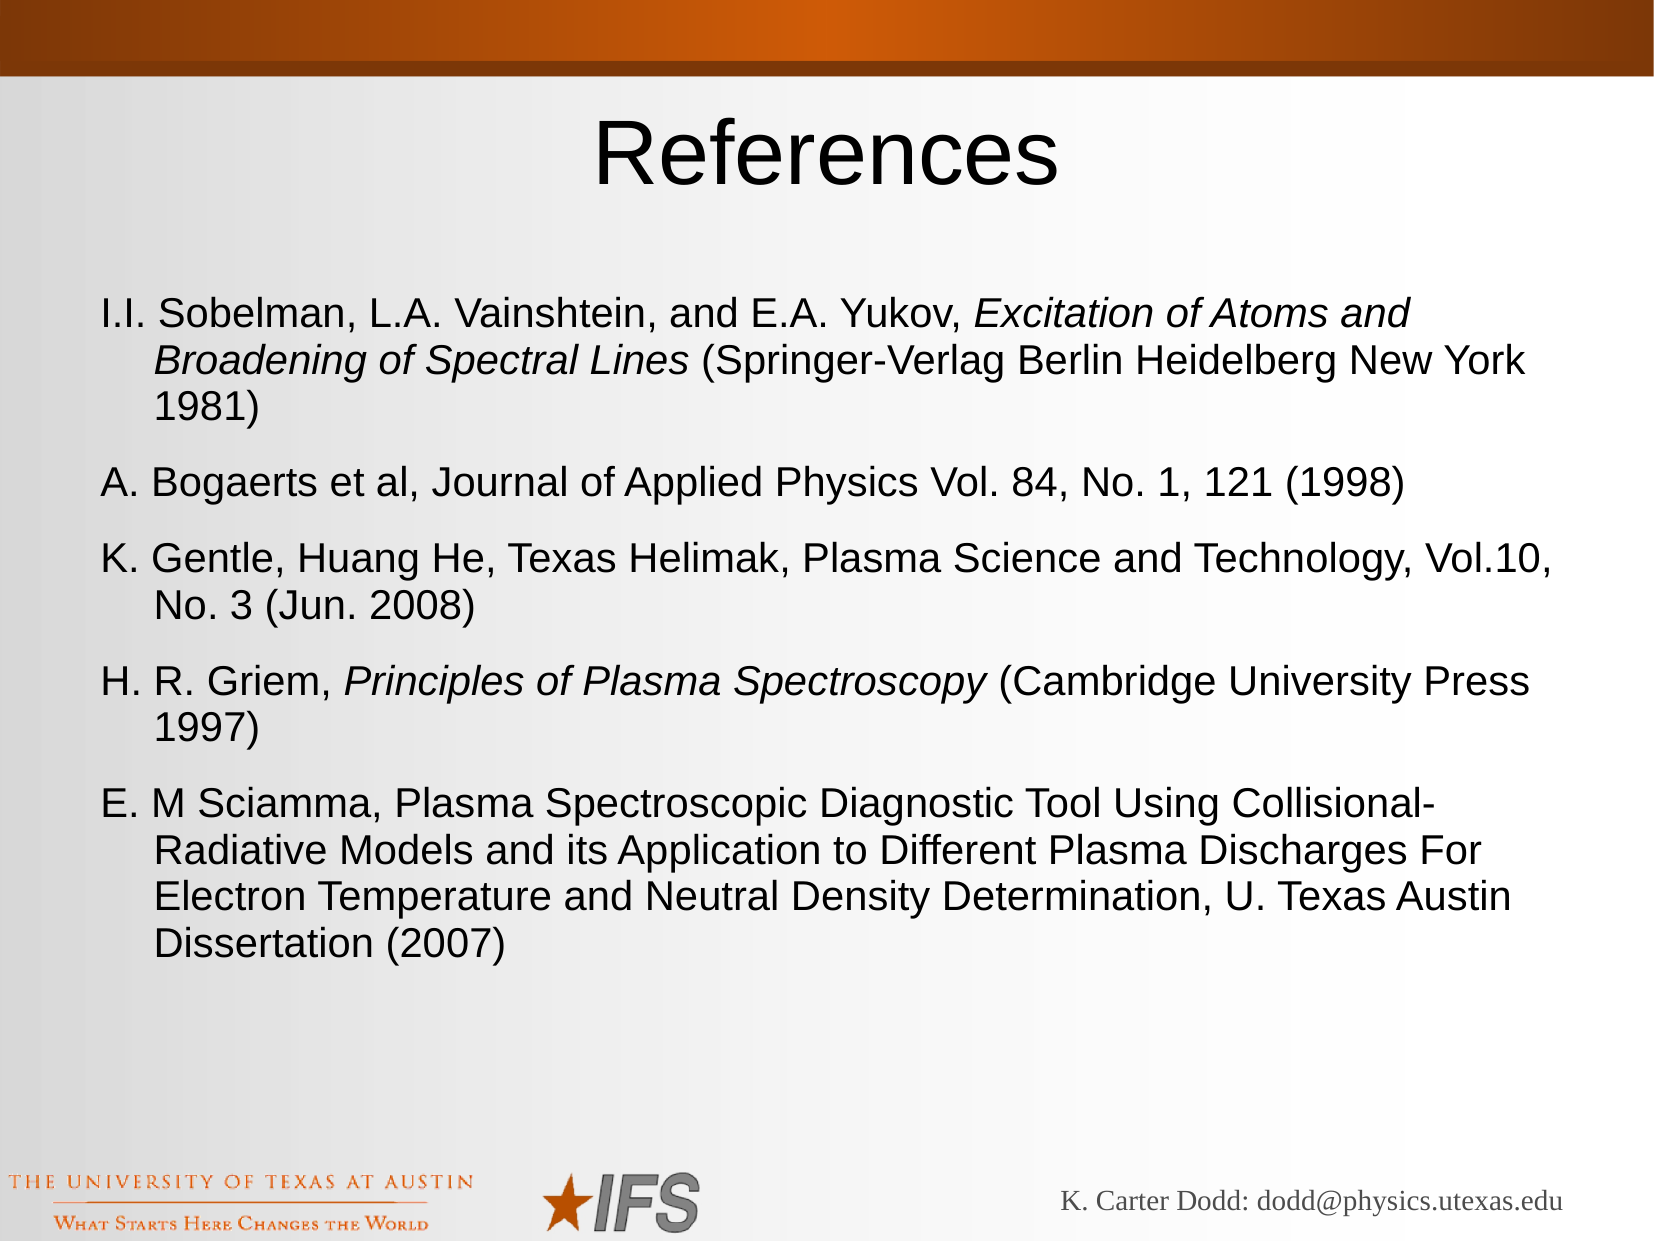

# References
I.I. Sobelman, L.A. Vainshtein, and E.A. Yukov, Excitation of Atoms and Broadening of Spectral Lines (Springer-Verlag Berlin Heidelberg New York 1981)
A. Bogaerts et al, Journal of Applied Physics Vol. 84, No. 1, 121 (1998)
K. Gentle, Huang He, Texas Helimak, Plasma Science and Technology, Vol.10, No. 3 (Jun. 2008)
H. R. Griem, Principles of Plasma Spectroscopy (Cambridge University Press 1997)
E. M Sciamma, Plasma Spectroscopic Diagnostic Tool Using Collisional-Radiative Models and its Application to Different Plasma Discharges For Electron Temperature and Neutral Density Determination, U. Texas Austin Dissertation (2007)